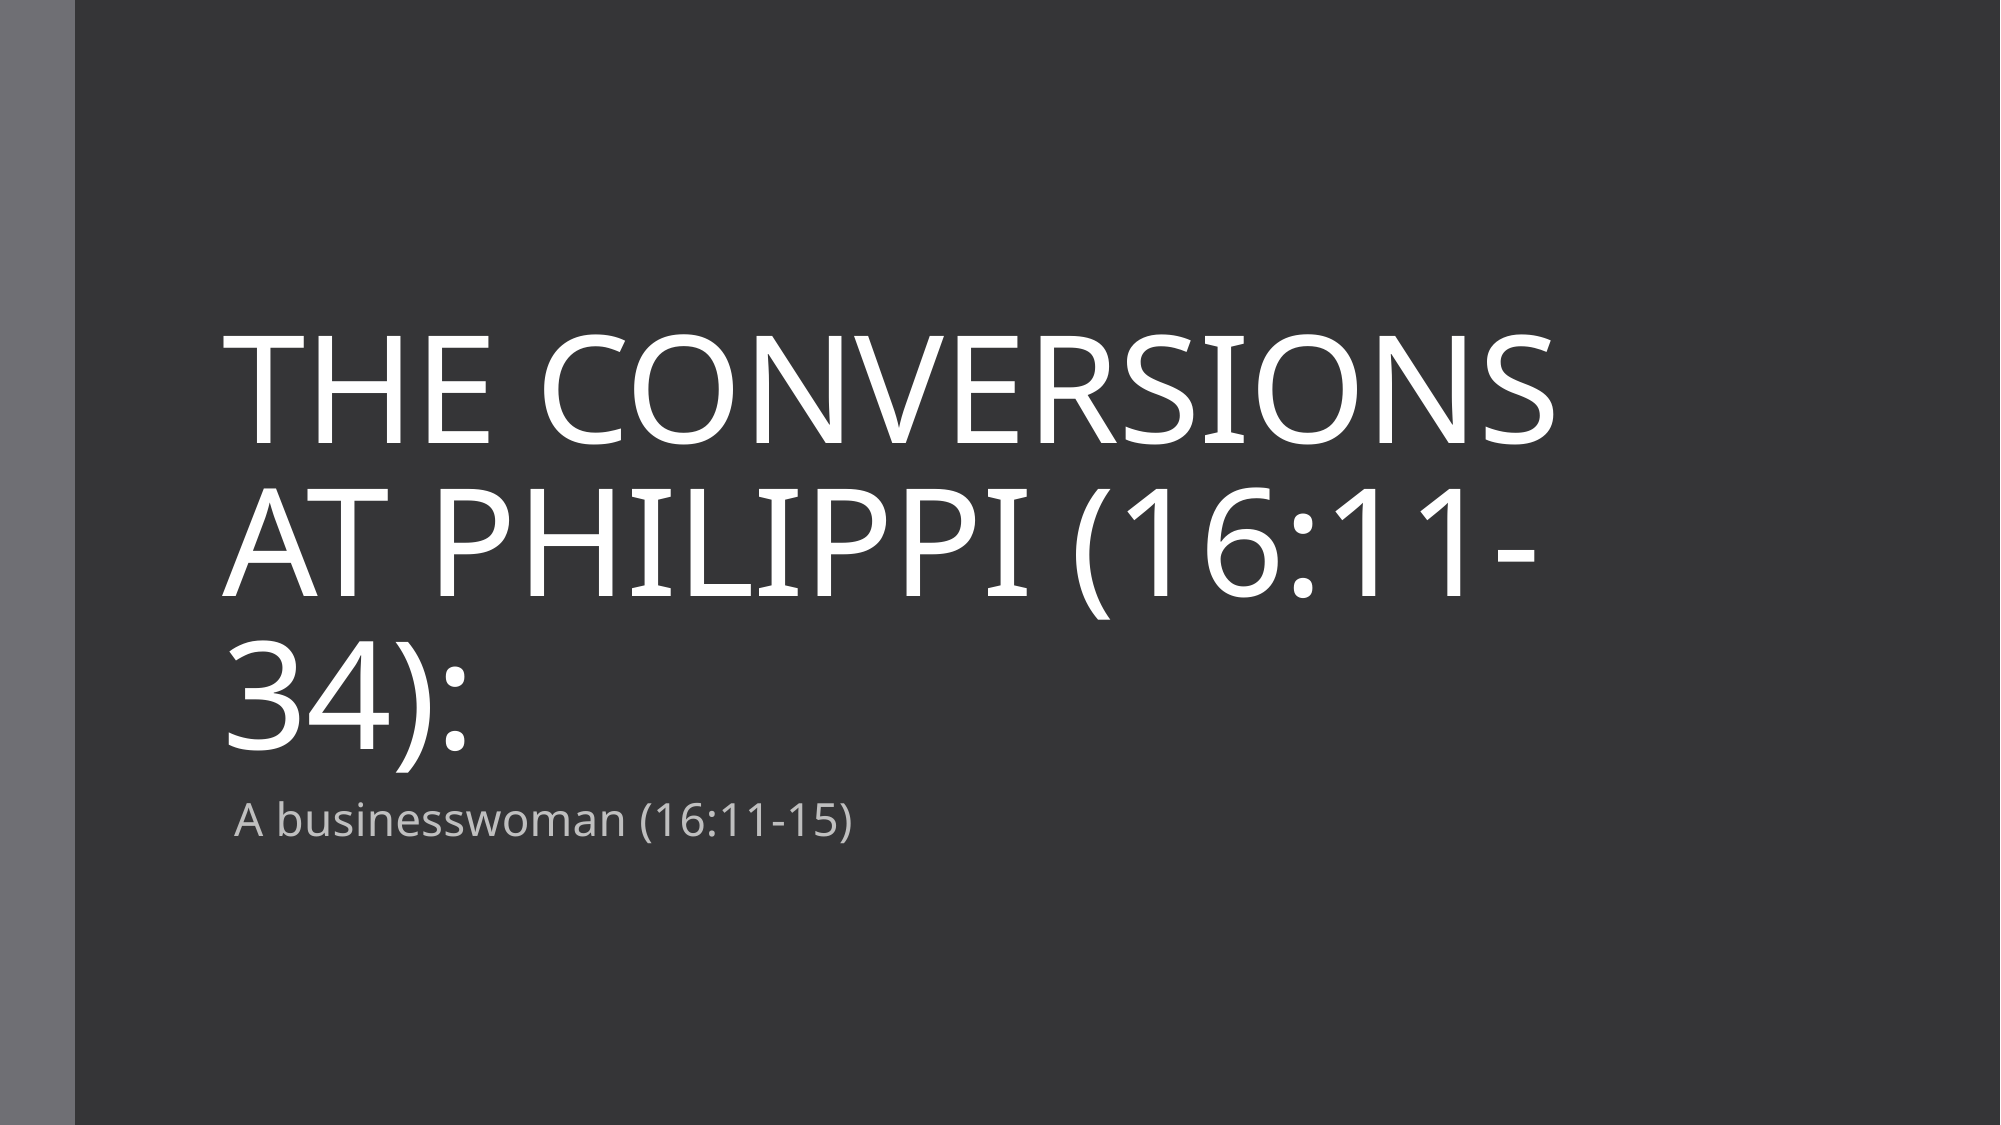

# THE CONVERSIONS AT PHILIPPI (16:11-34):
 A businesswoman (16:11-15)